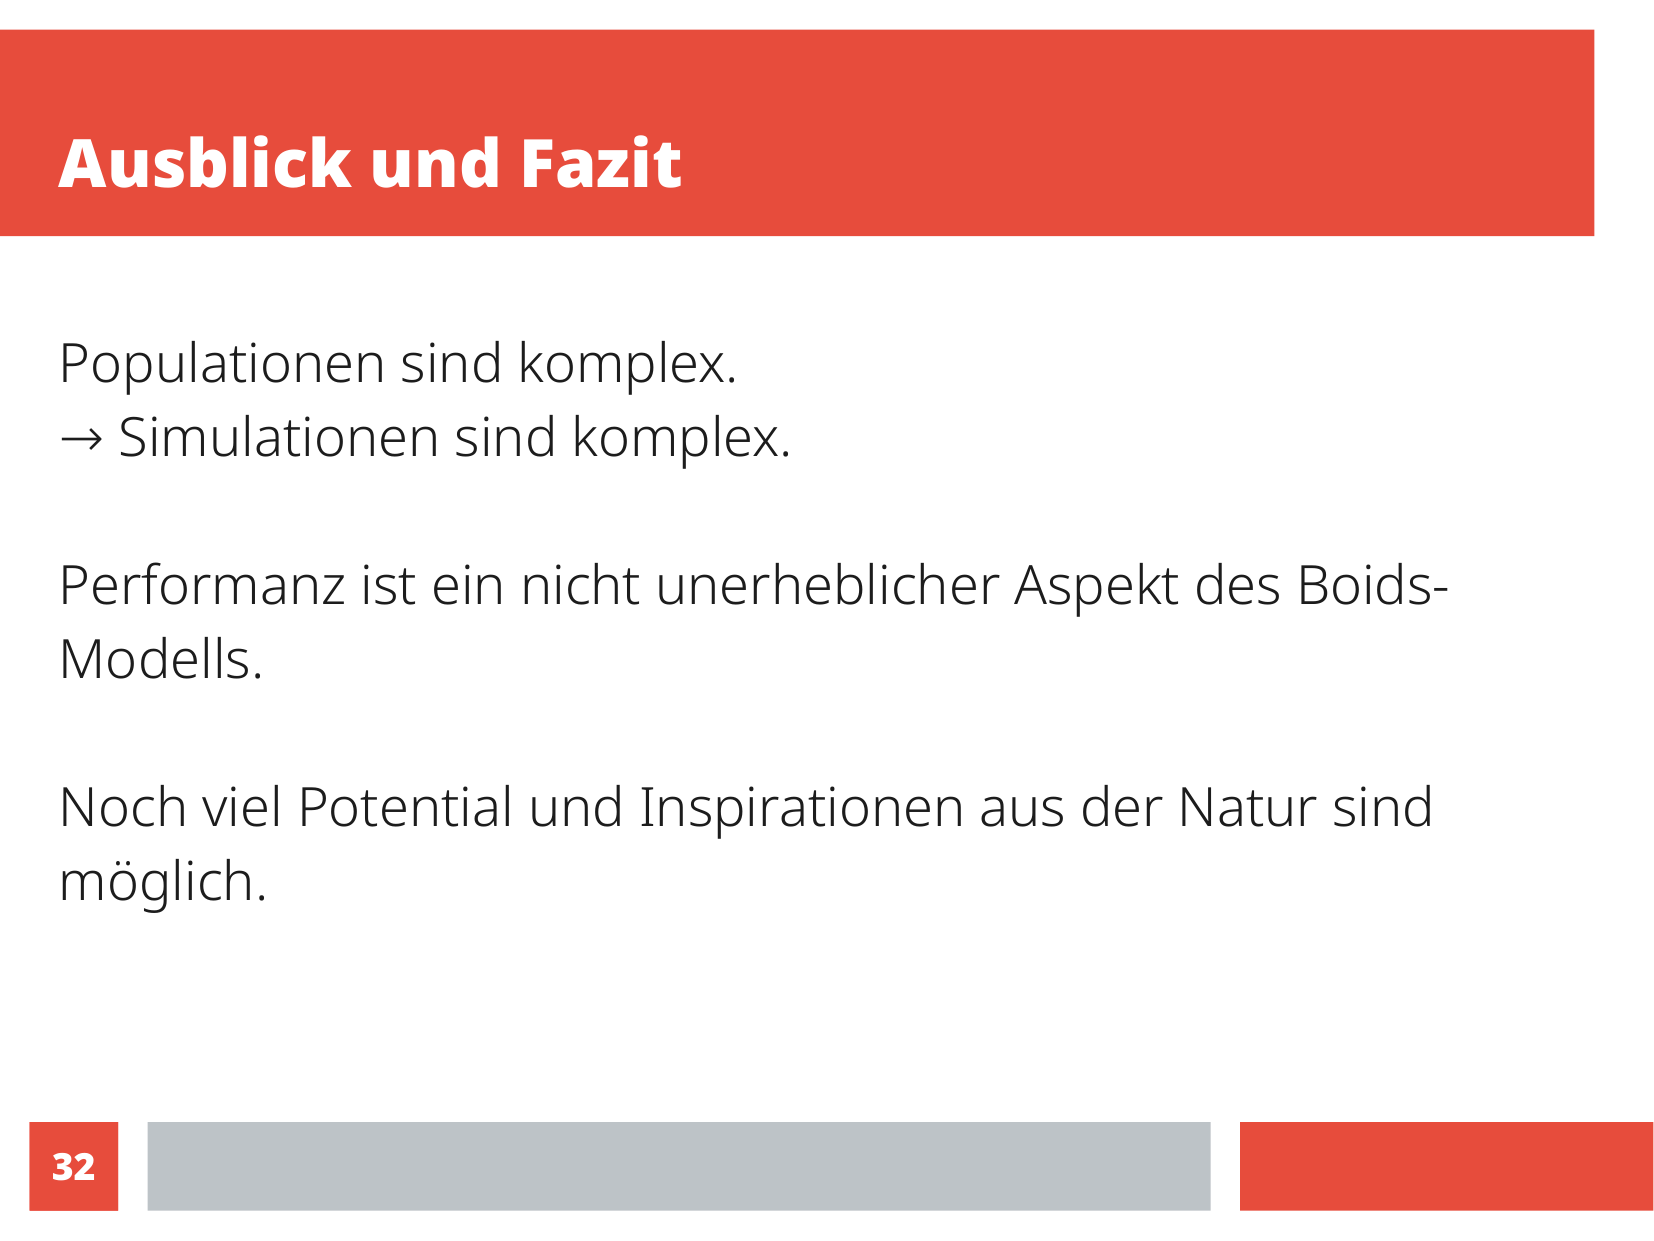

# Ausblick und Fazit
Populationen sind komplex.
→ Simulationen sind komplex.
Performanz ist ein nicht unerheblicher Aspekt des Boids-Modells.
Noch viel Potential und Inspirationen aus der Natur sind möglich.
32